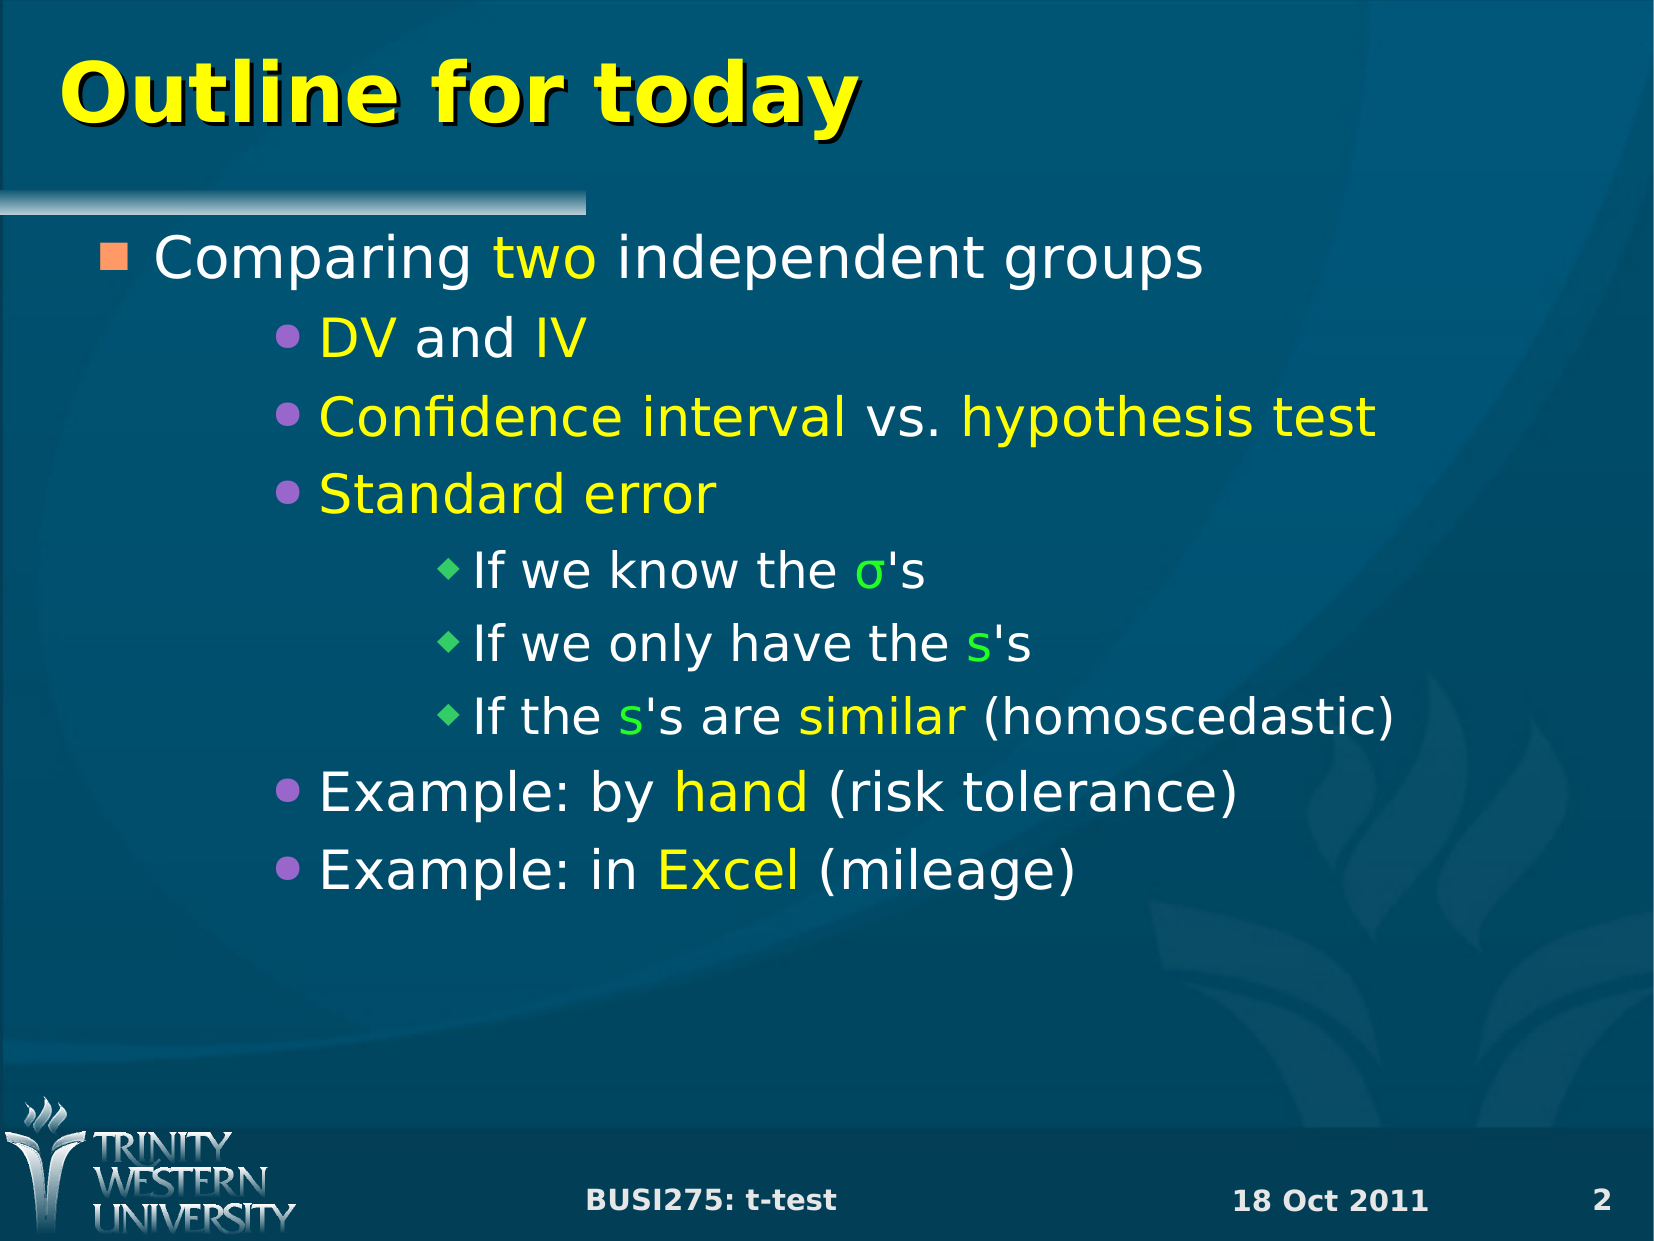

# Outline for today
Comparing two independent groups
DV and IV
Confidence interval vs. hypothesis test
Standard error
If we know the σ's
If we only have the s's
If the s's are similar (homoscedastic)
Example: by hand (risk tolerance)
Example: in Excel (mileage)
BUSI275: t-test
18 Oct 2011
2